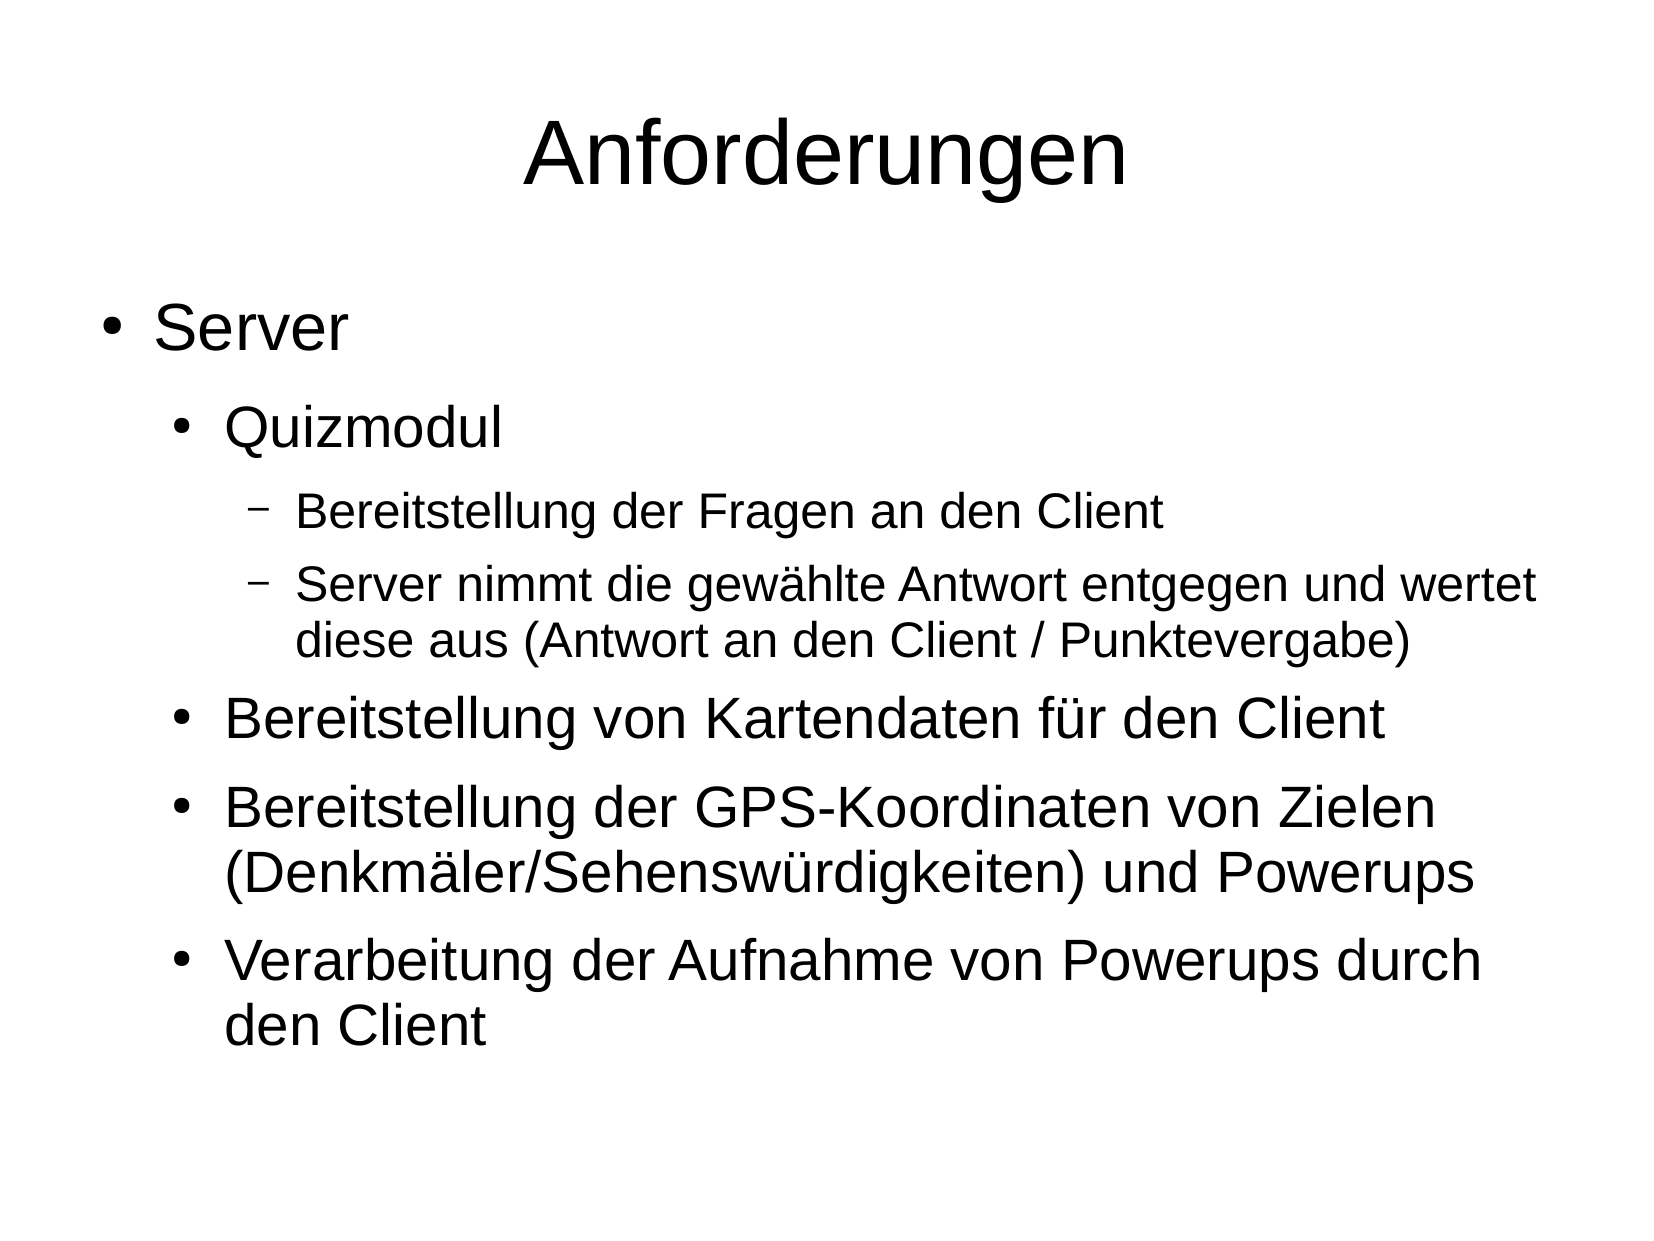

# Anforderungen
Server
Quizmodul
Bereitstellung der Fragen an den Client
Server nimmt die gewählte Antwort entgegen und wertet diese aus (Antwort an den Client / Punktevergabe)
Bereitstellung von Kartendaten für den Client
Bereitstellung der GPS-Koordinaten von Zielen (Denkmäler/Sehenswürdigkeiten) und Powerups
Verarbeitung der Aufnahme von Powerups durch den Client